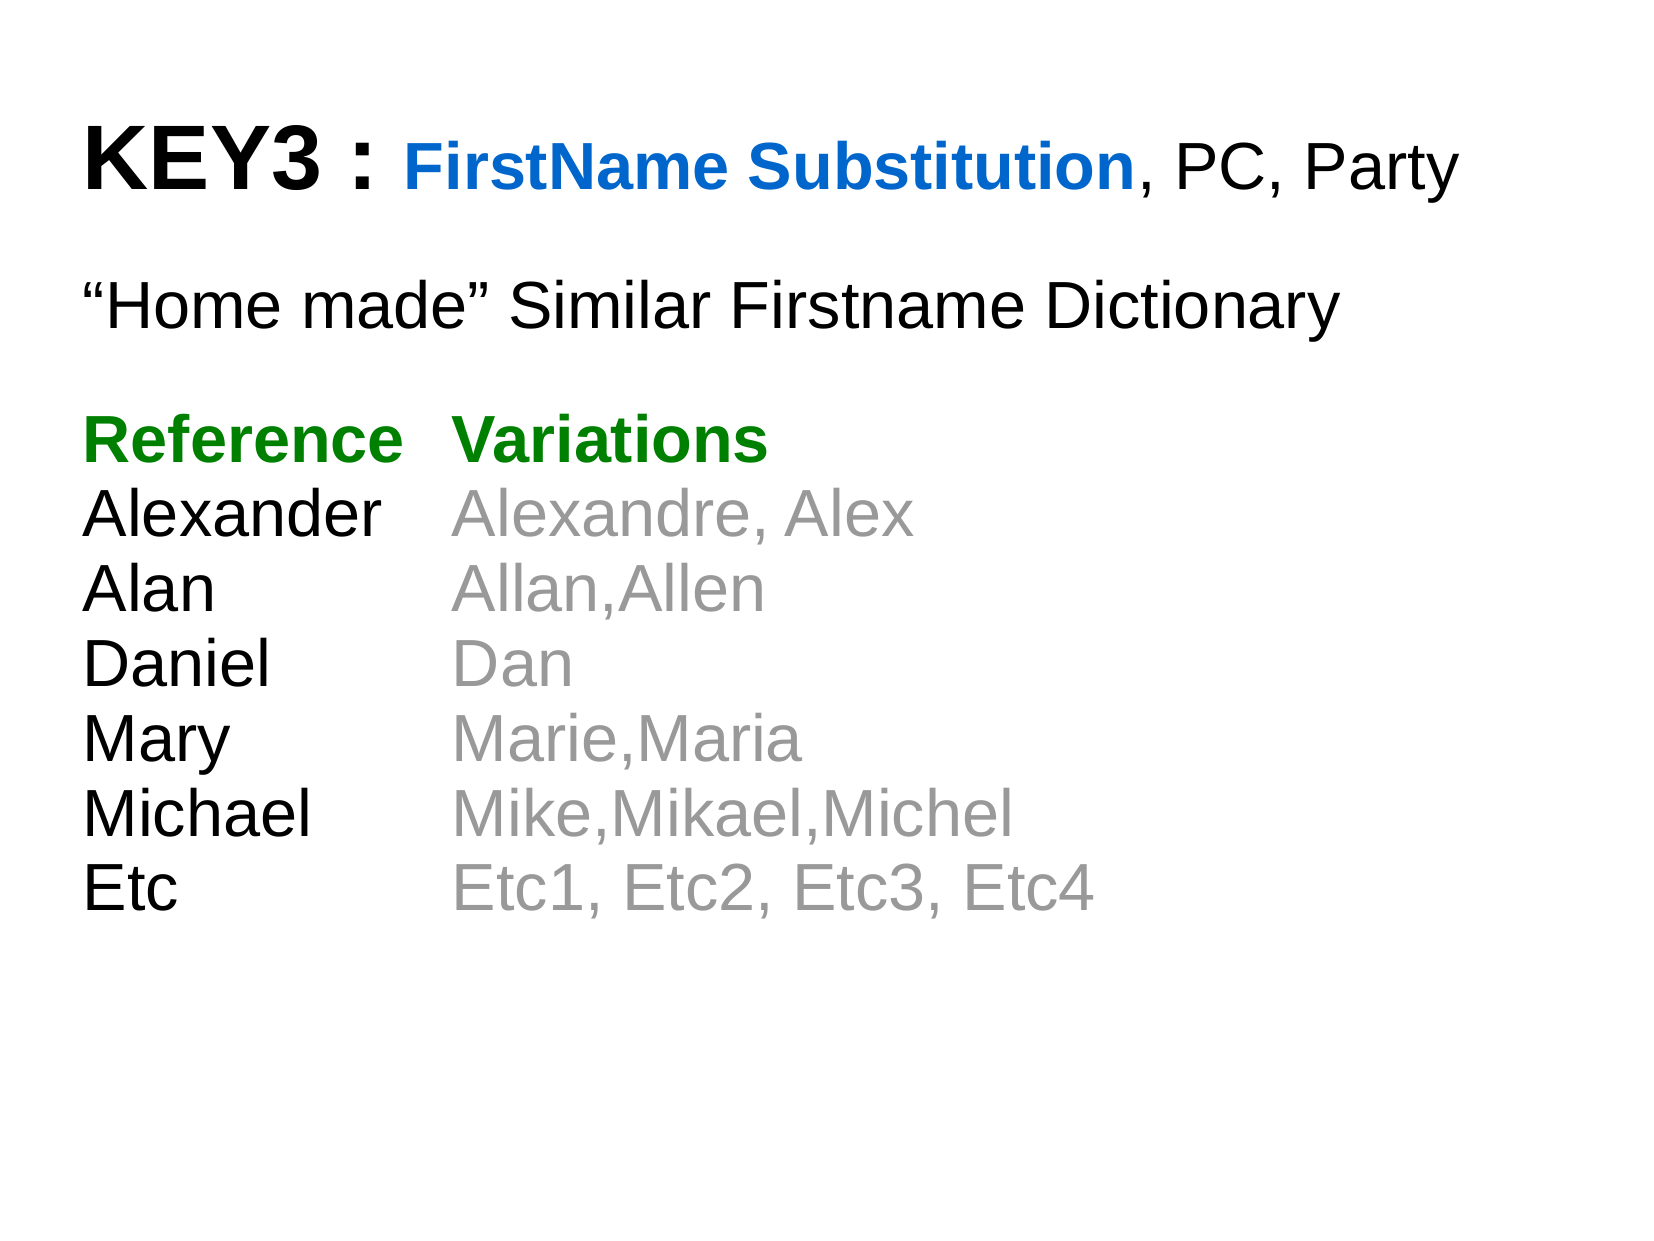

# KEY3 : FirstName Substitution, PC, Party
“Home made” Similar Firstname Dictionary
Reference	Variations
Alexander	Alexandre, Alex
Alan				Allan,Allen
Daniel			Dan
Mary			Marie,Maria
Michael		Mike,Mikael,Michel
Etc				Etc1, Etc2, Etc3, Etc4